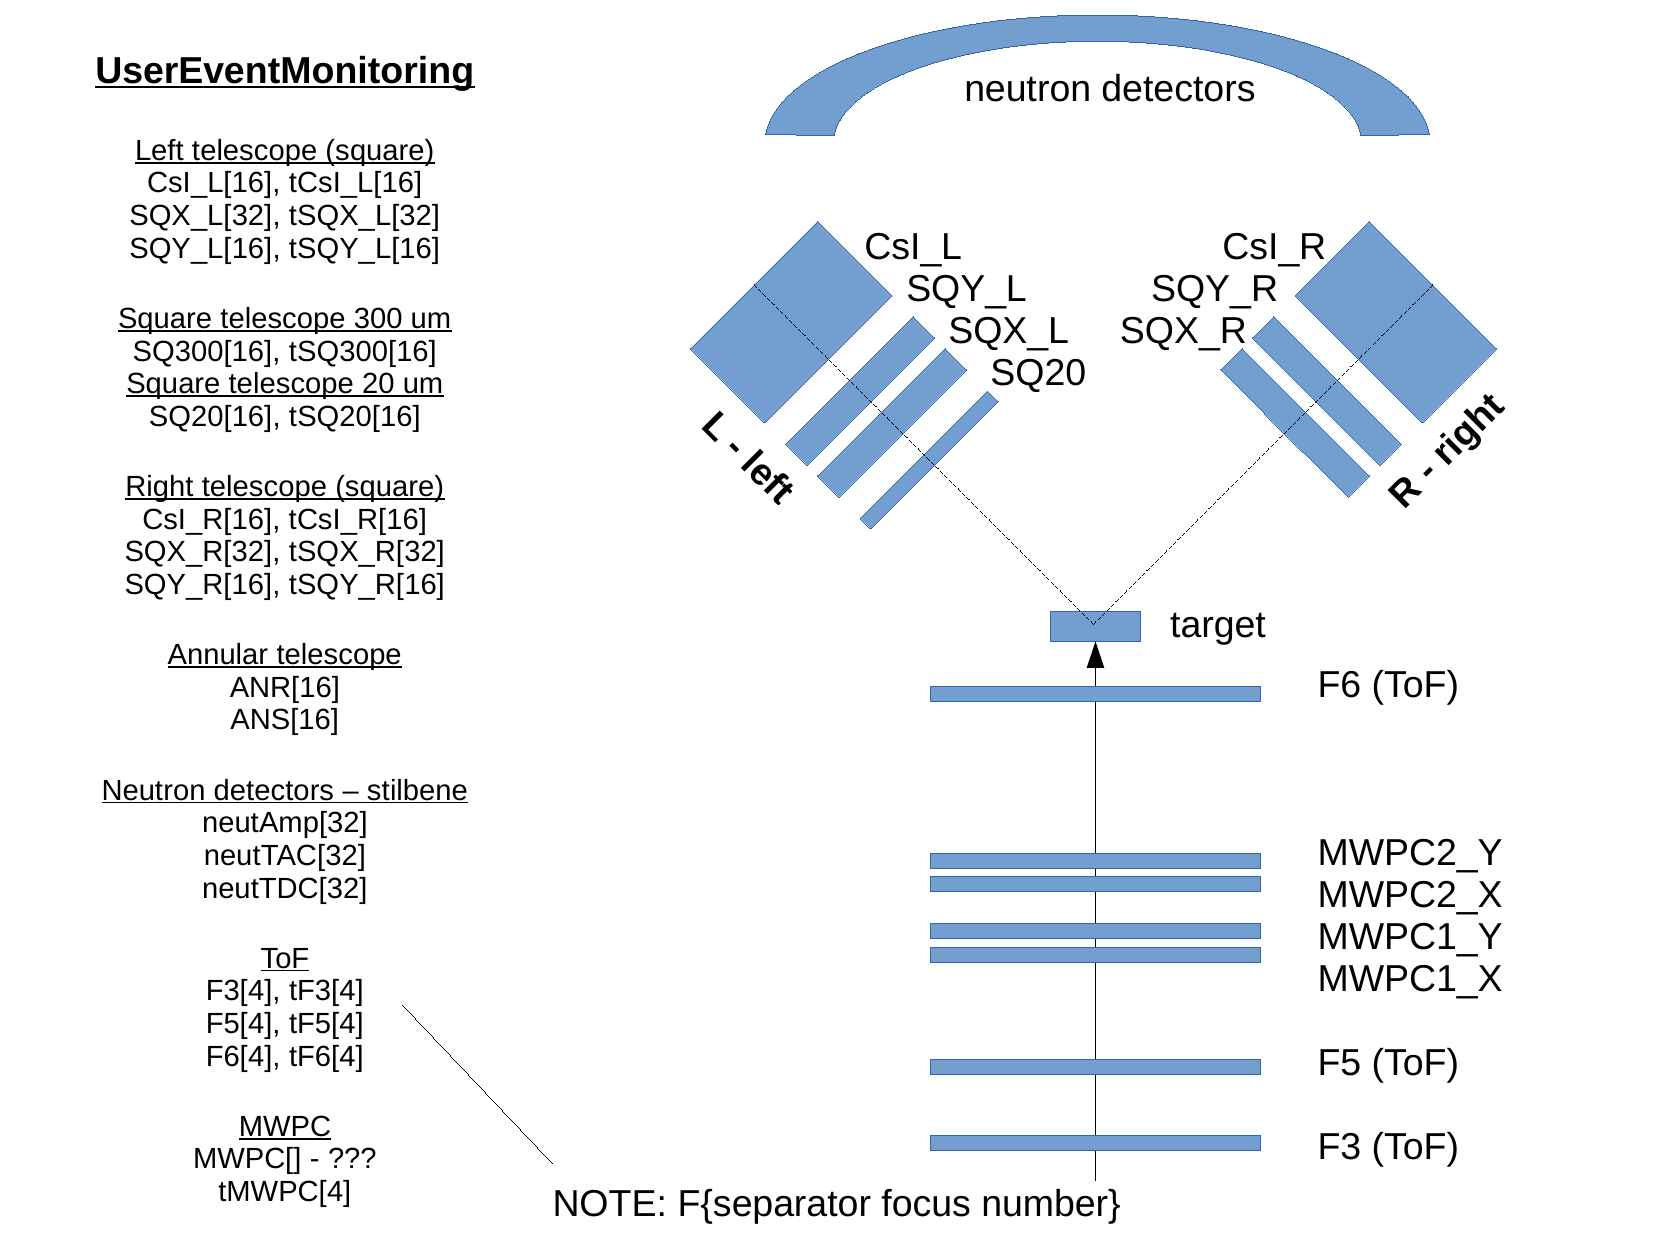

UserEventMonitoring
Left telescope (square)
CsI_L[16], tCsI_L[16]
SQX_L[32], tSQX_L[32]
SQY_L[16], tSQY_L[16]
Square telescope 300 um
SQ300[16], tSQ300[16]
Square telescope 20 um
SQ20[16], tSQ20[16]
Right telescope (square)
CsI_R[16], tCsI_R[16]
SQX_R[32], tSQX_R[32]
SQY_R[16], tSQY_R[16]
Annular telescope
ANR[16]
ANS[16]
Neutron detectors – stilbene
neutAmp[32]
neutTAC[32]
neutTDC[32]
ToF
F3[4], tF3[4]
F5[4], tF5[4]
F6[4], tF6[4]
MWPC
MWPC[] - ???
tMWPC[4]
neutron detectors
CsI_L CsI_R
 SQY_L SQY_R
 SQX_L SQX_R
 SQ20
R - right
L - left
target
F6 (ToF)
MWPC2_Y
MWPC2_X
MWPC1_Y
MWPC1_X
F5 (ToF)
F3 (ToF)
NOTE: F{separator focus number}